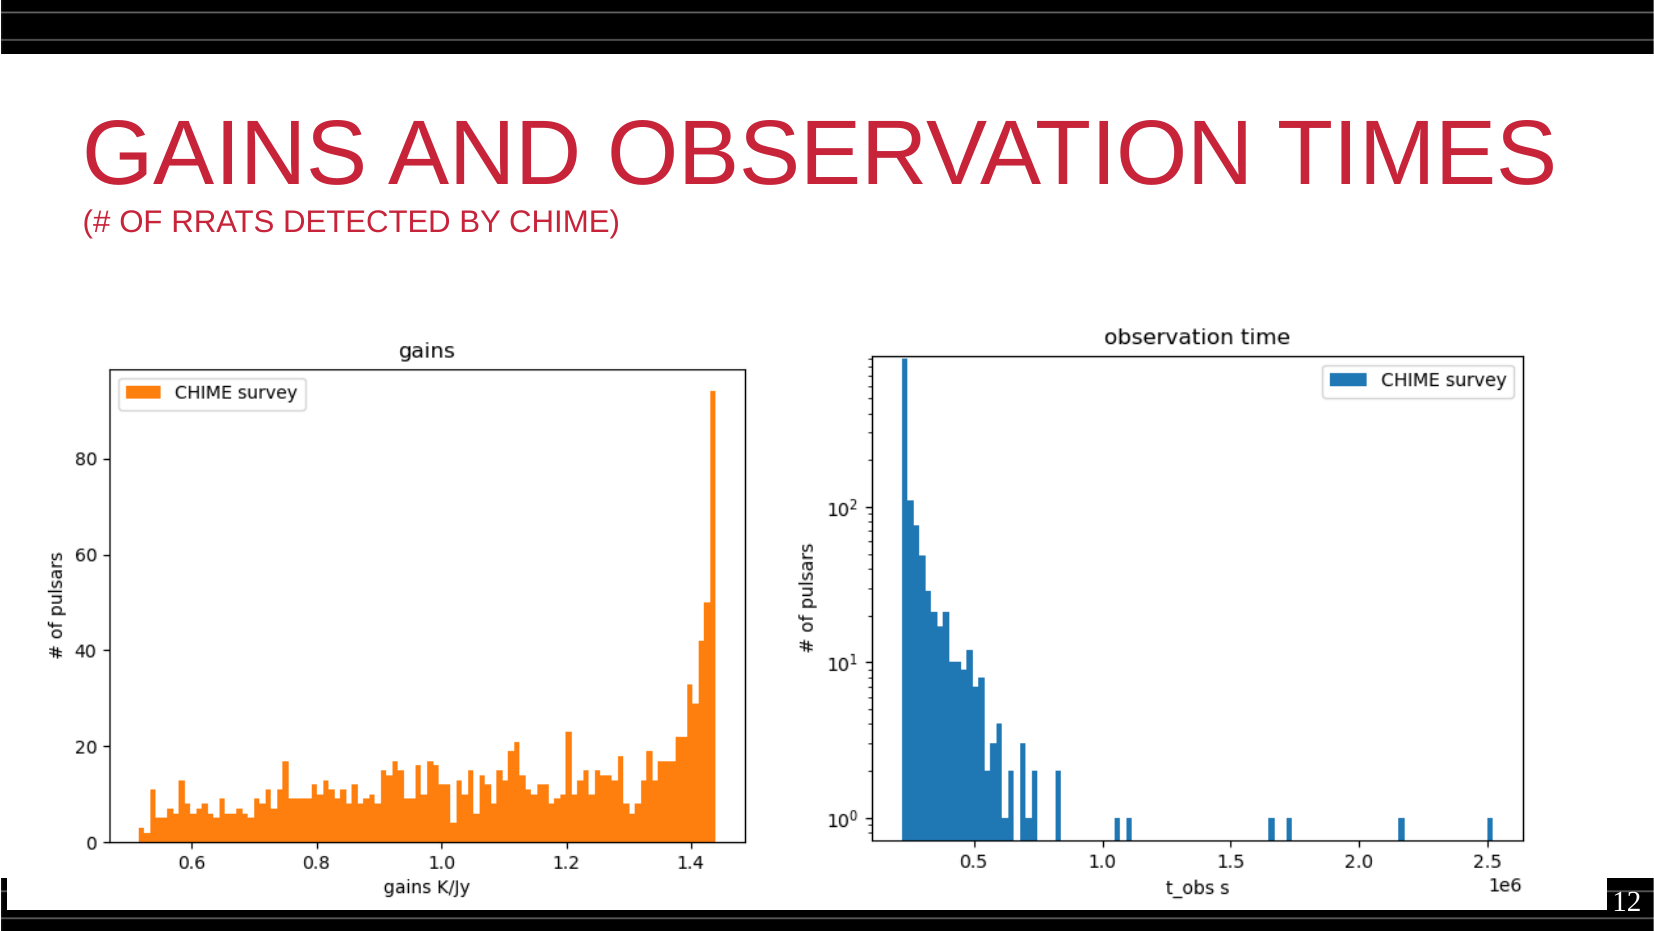

# GAINS AND OBSERVATION TIMES (# OF RRATS DETECTED BY CHIME)